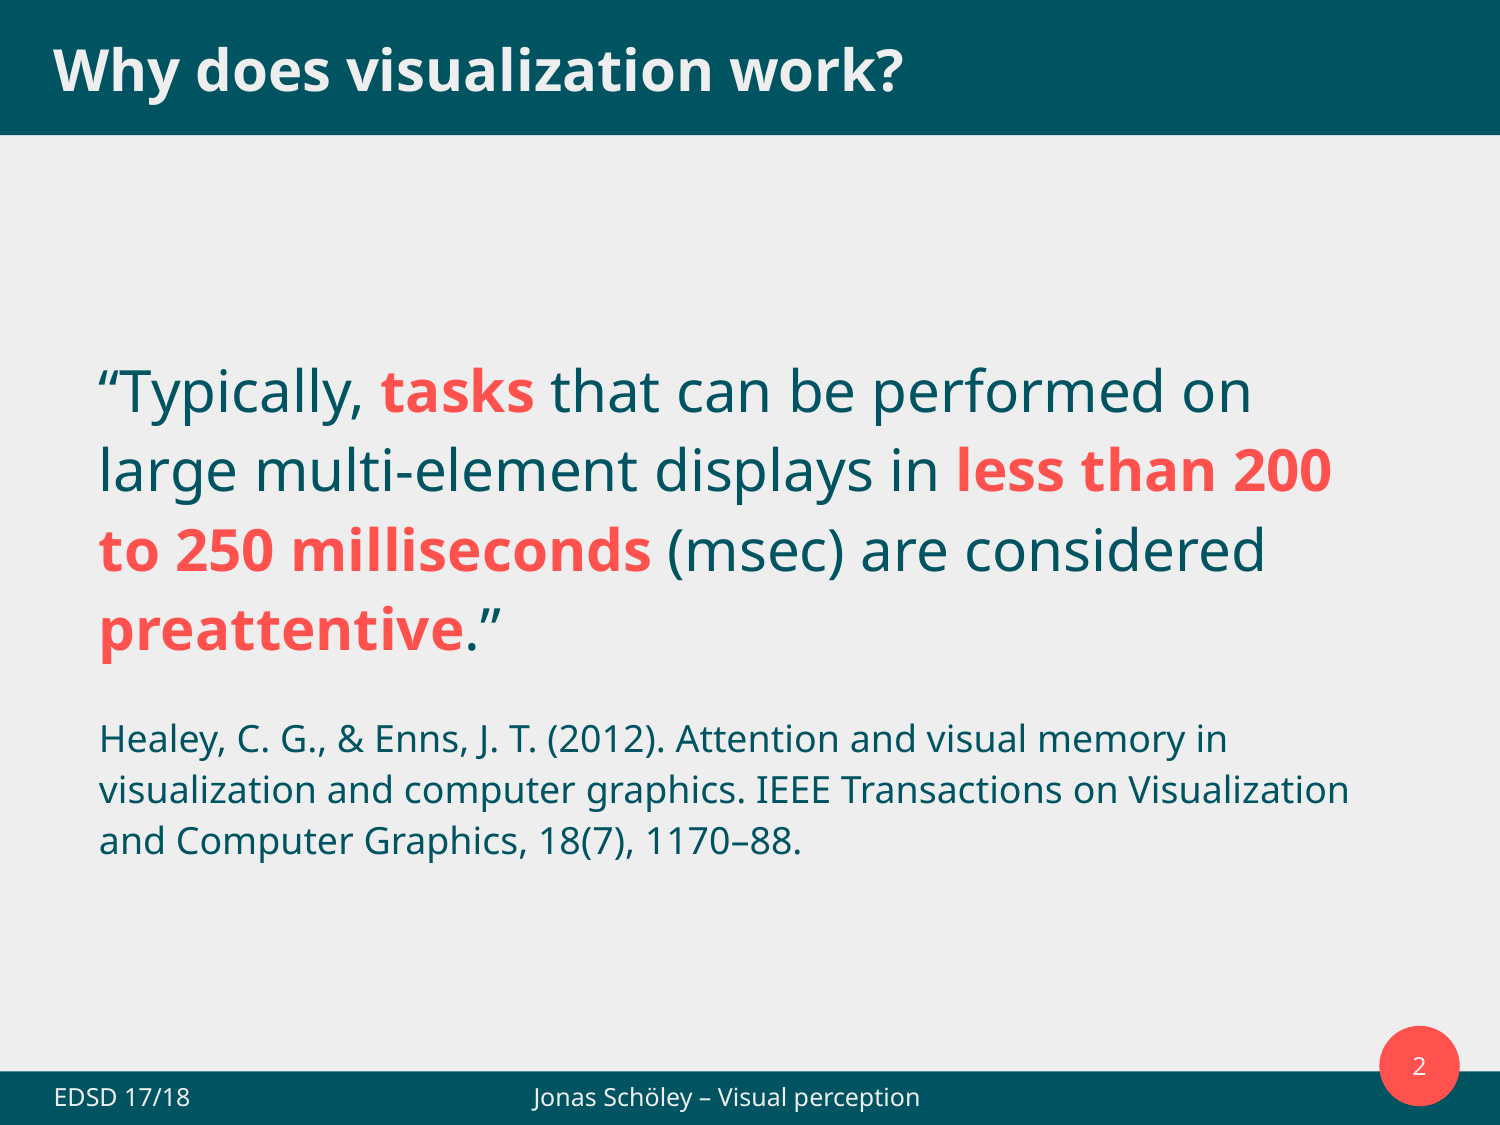

# Why does visualization work?
“Typically, tasks that can be performed on large multi-element displays in less than 200 to 250 milliseconds (msec) are considered preattentive.”
Healey, C. G., & Enns, J. T. (2012). Attention and visual memory in visualization and computer graphics. IEEE Transactions on Visualization and Computer Graphics, 18(7), 1170–88.
2
EDSD 17/18
Jonas Schöley – Visual perception